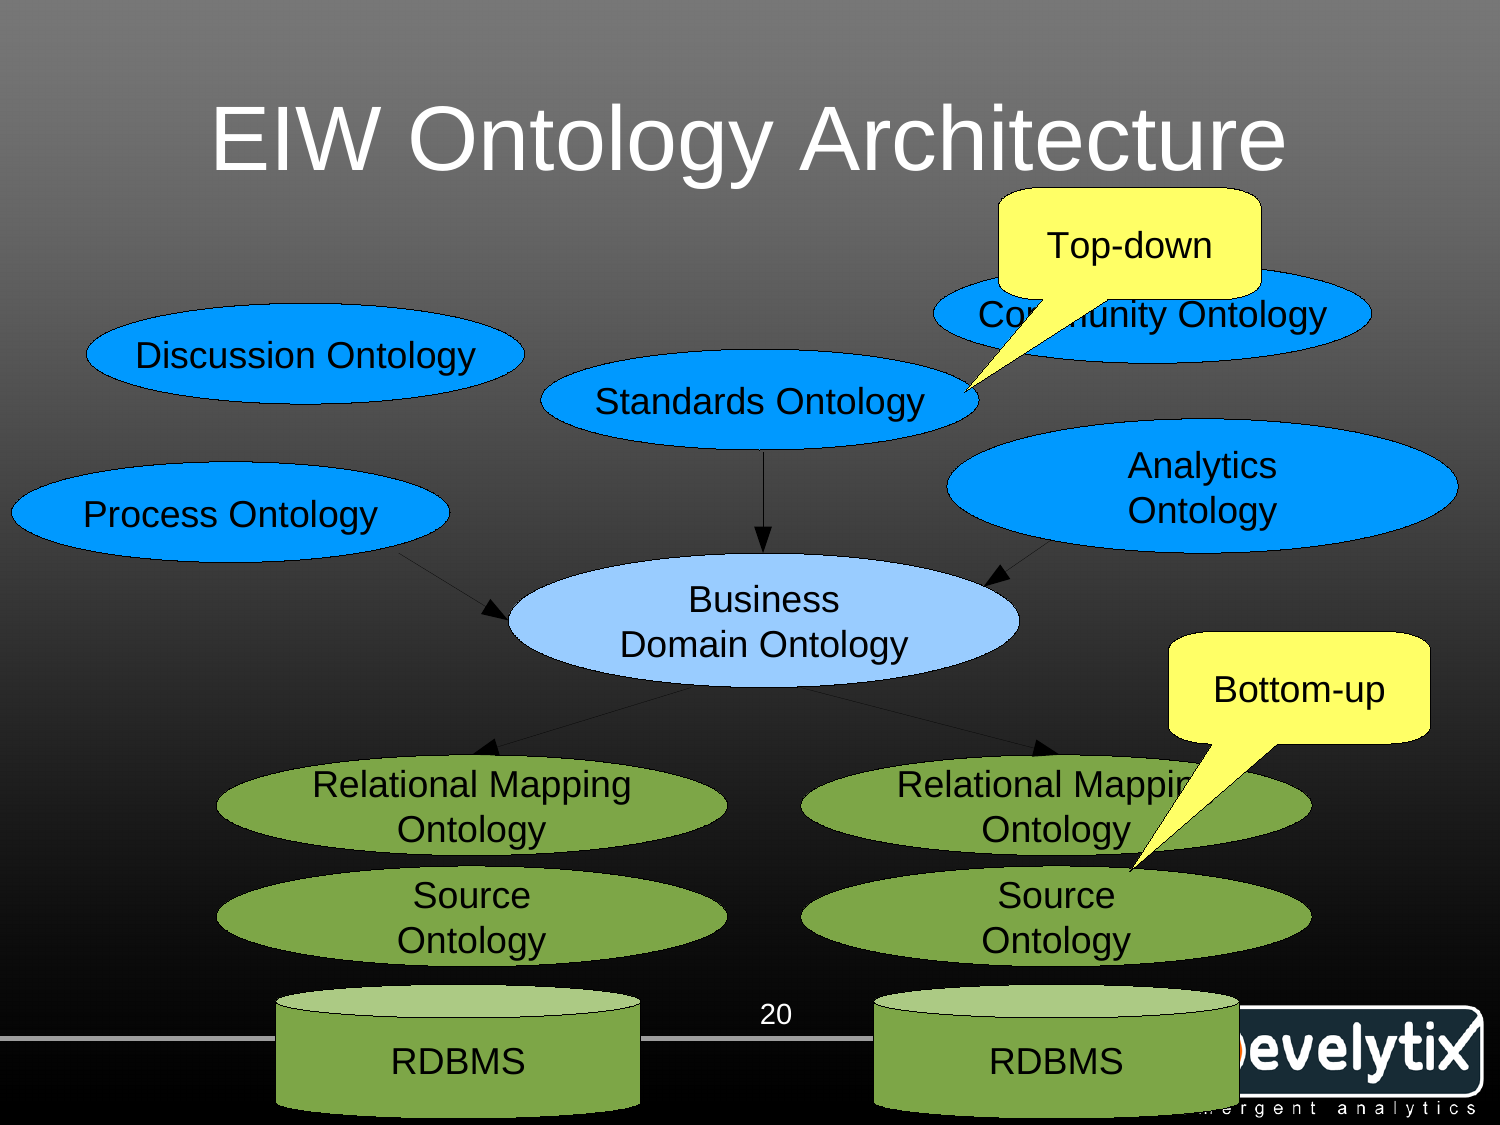

# EIW Ontology Architecture
Top-down
Community Ontology
Discussion Ontology
Standards Ontology
Analytics
Ontology
Process Ontology
Business
Domain Ontology
Bottom-up
Relational Mapping
Ontology
Relational Mapping
Ontology
Source
Ontology
Source
Ontology
RDBMS
RDBMS
20